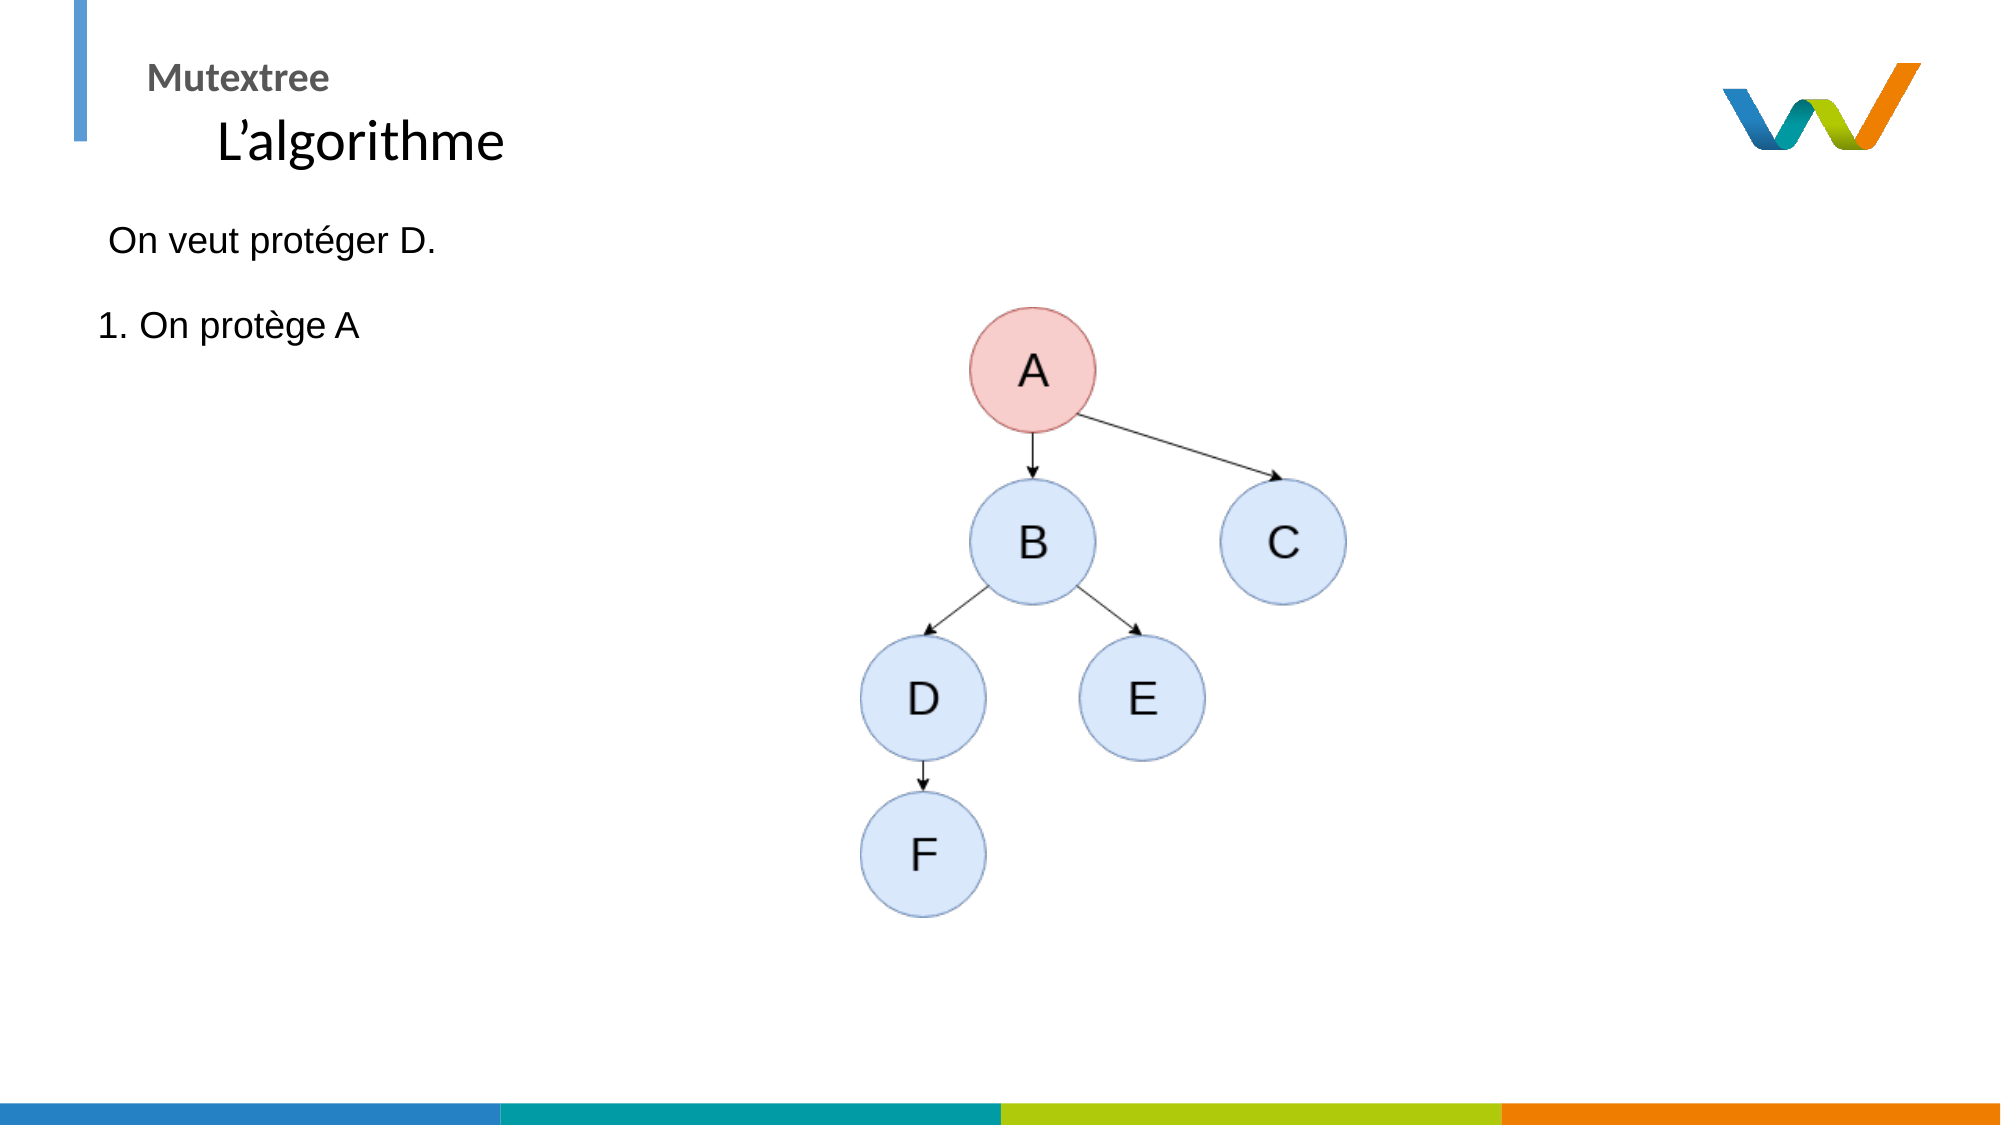

# Mutextree
L’algorithme
 On veut protéger D.
1. On protège A